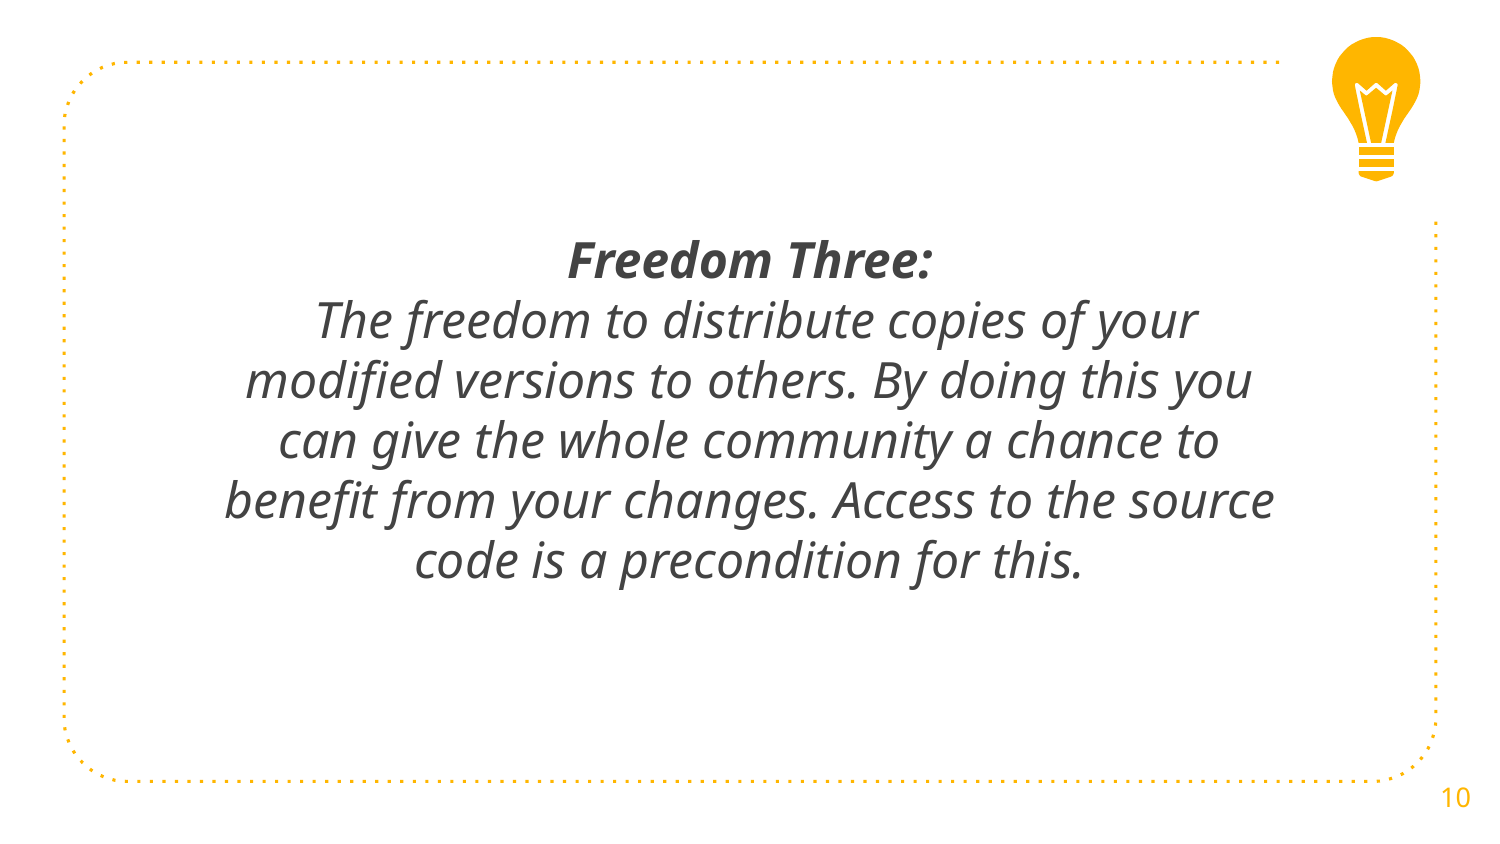

# Freedom Three: The freedom to distribute copies of your modified versions to others. By doing this you can give the whole community a chance to benefit from your changes. Access to the source code is a precondition for this.